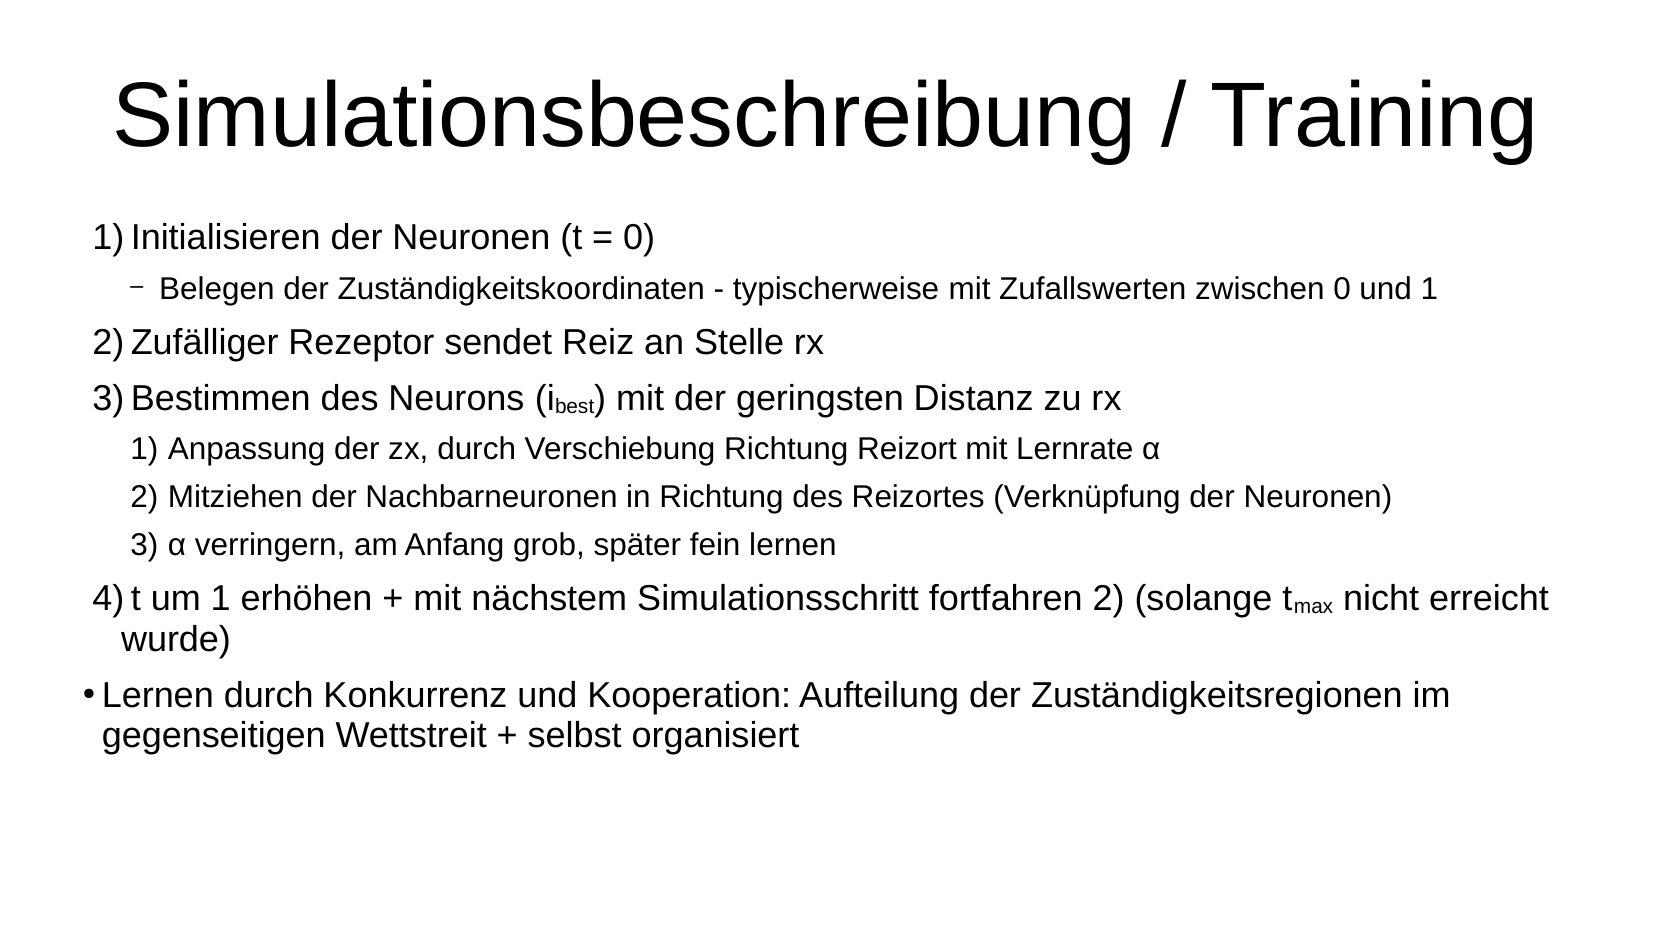

# Simulationsbeschreibung / Training
 Initialisieren der Neuronen (t = 0)
Belegen der Zuständigkeitskoordinaten - typischerweise mit Zufallswerten zwischen 0 und 1
 Zufälliger Rezeptor sendet Reiz an Stelle rx
 Bestimmen des Neurons (ibest) mit der geringsten Distanz zu rx
 Anpassung der zx, durch Verschiebung Richtung Reizort mit Lernrate α
 Mitziehen der Nachbarneuronen in Richtung des Reizortes (Verknüpfung der Neuronen)
 α verringern, am Anfang grob, später fein lernen
 t um 1 erhöhen + mit nächstem Simulationsschritt fortfahren 2) (solange tmax nicht erreicht wurde)
Lernen durch Konkurrenz und Kooperation: Aufteilung der Zuständigkeitsregionen im gegenseitigen Wettstreit + selbst organisiert